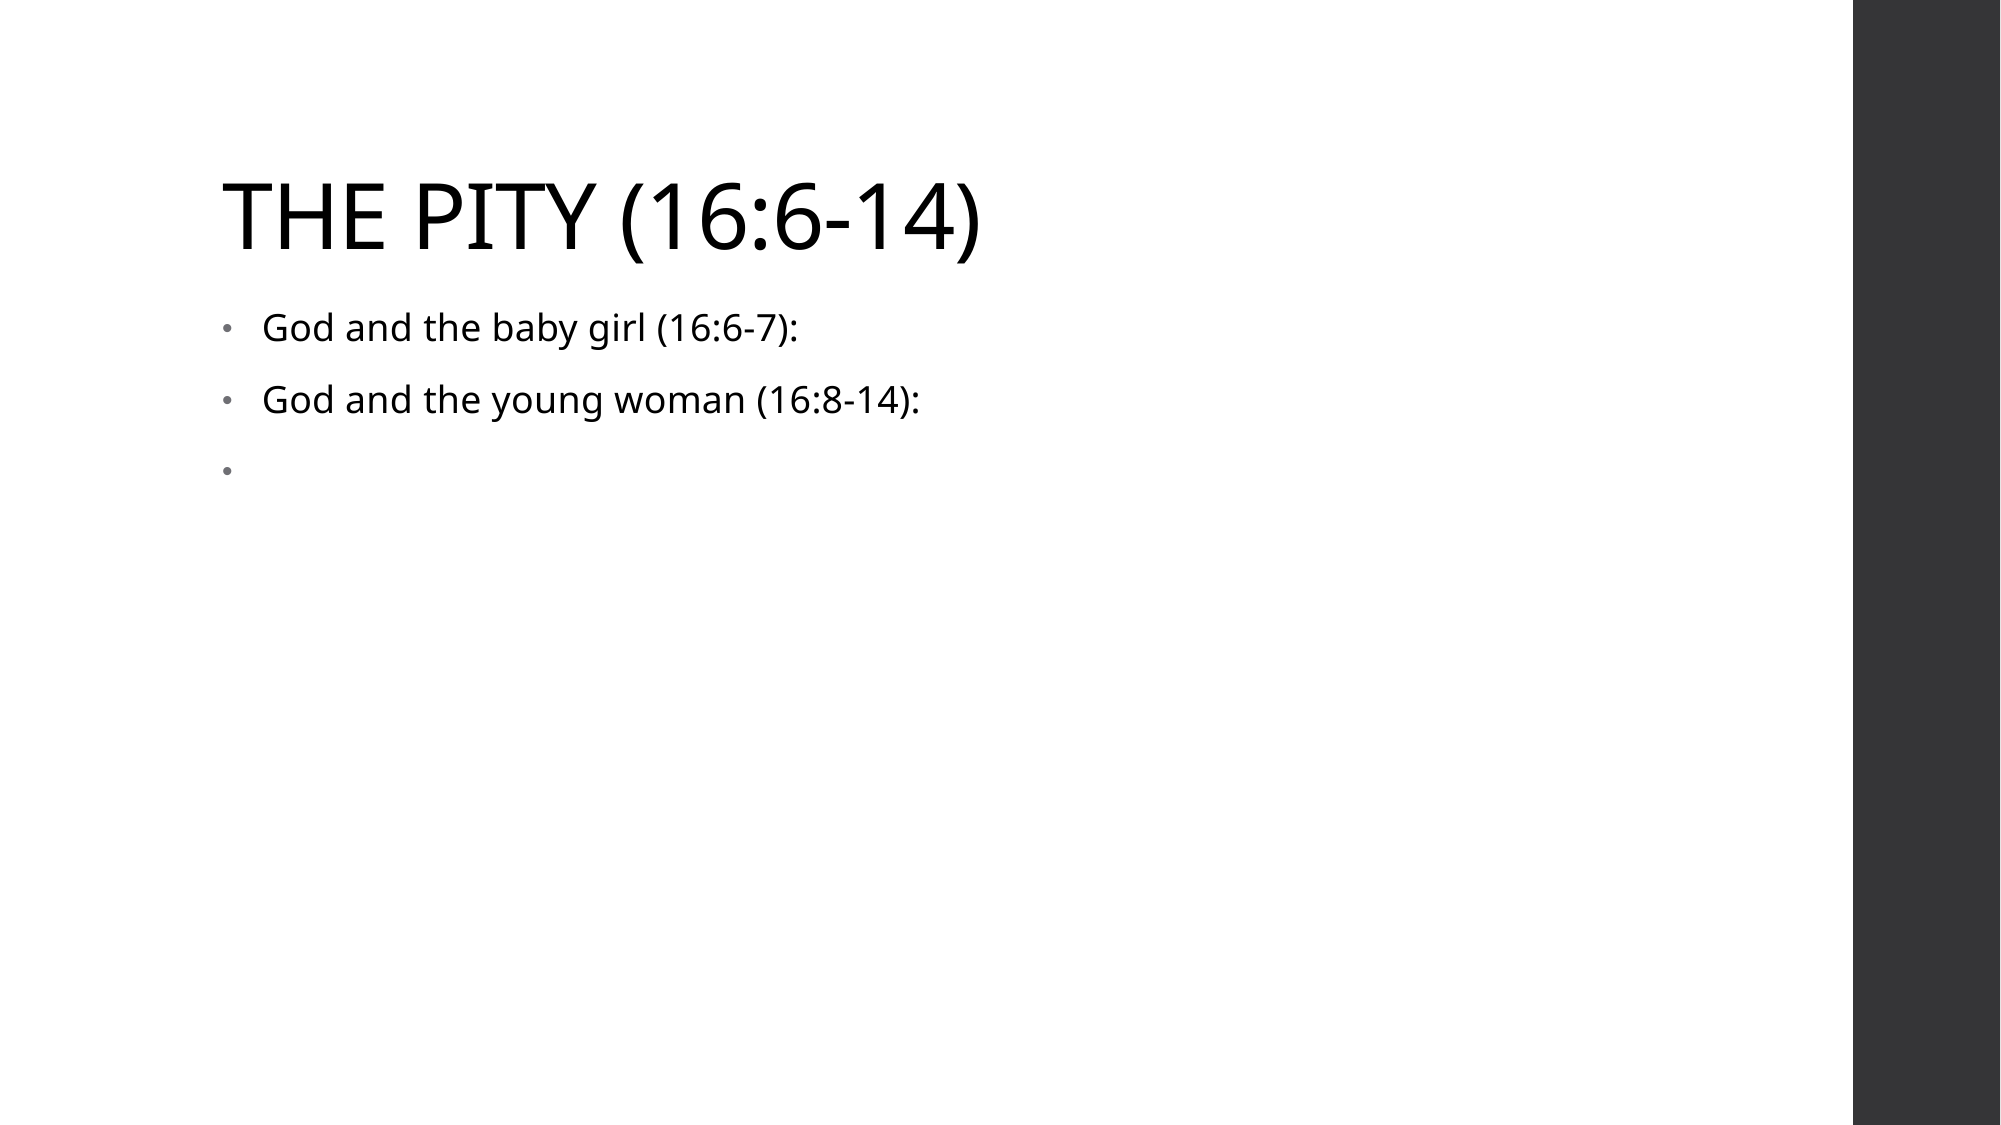

# THE PITY (16:6-14)
 God and the baby girl (16:6-7):
 God and the young woman (16:8-14):